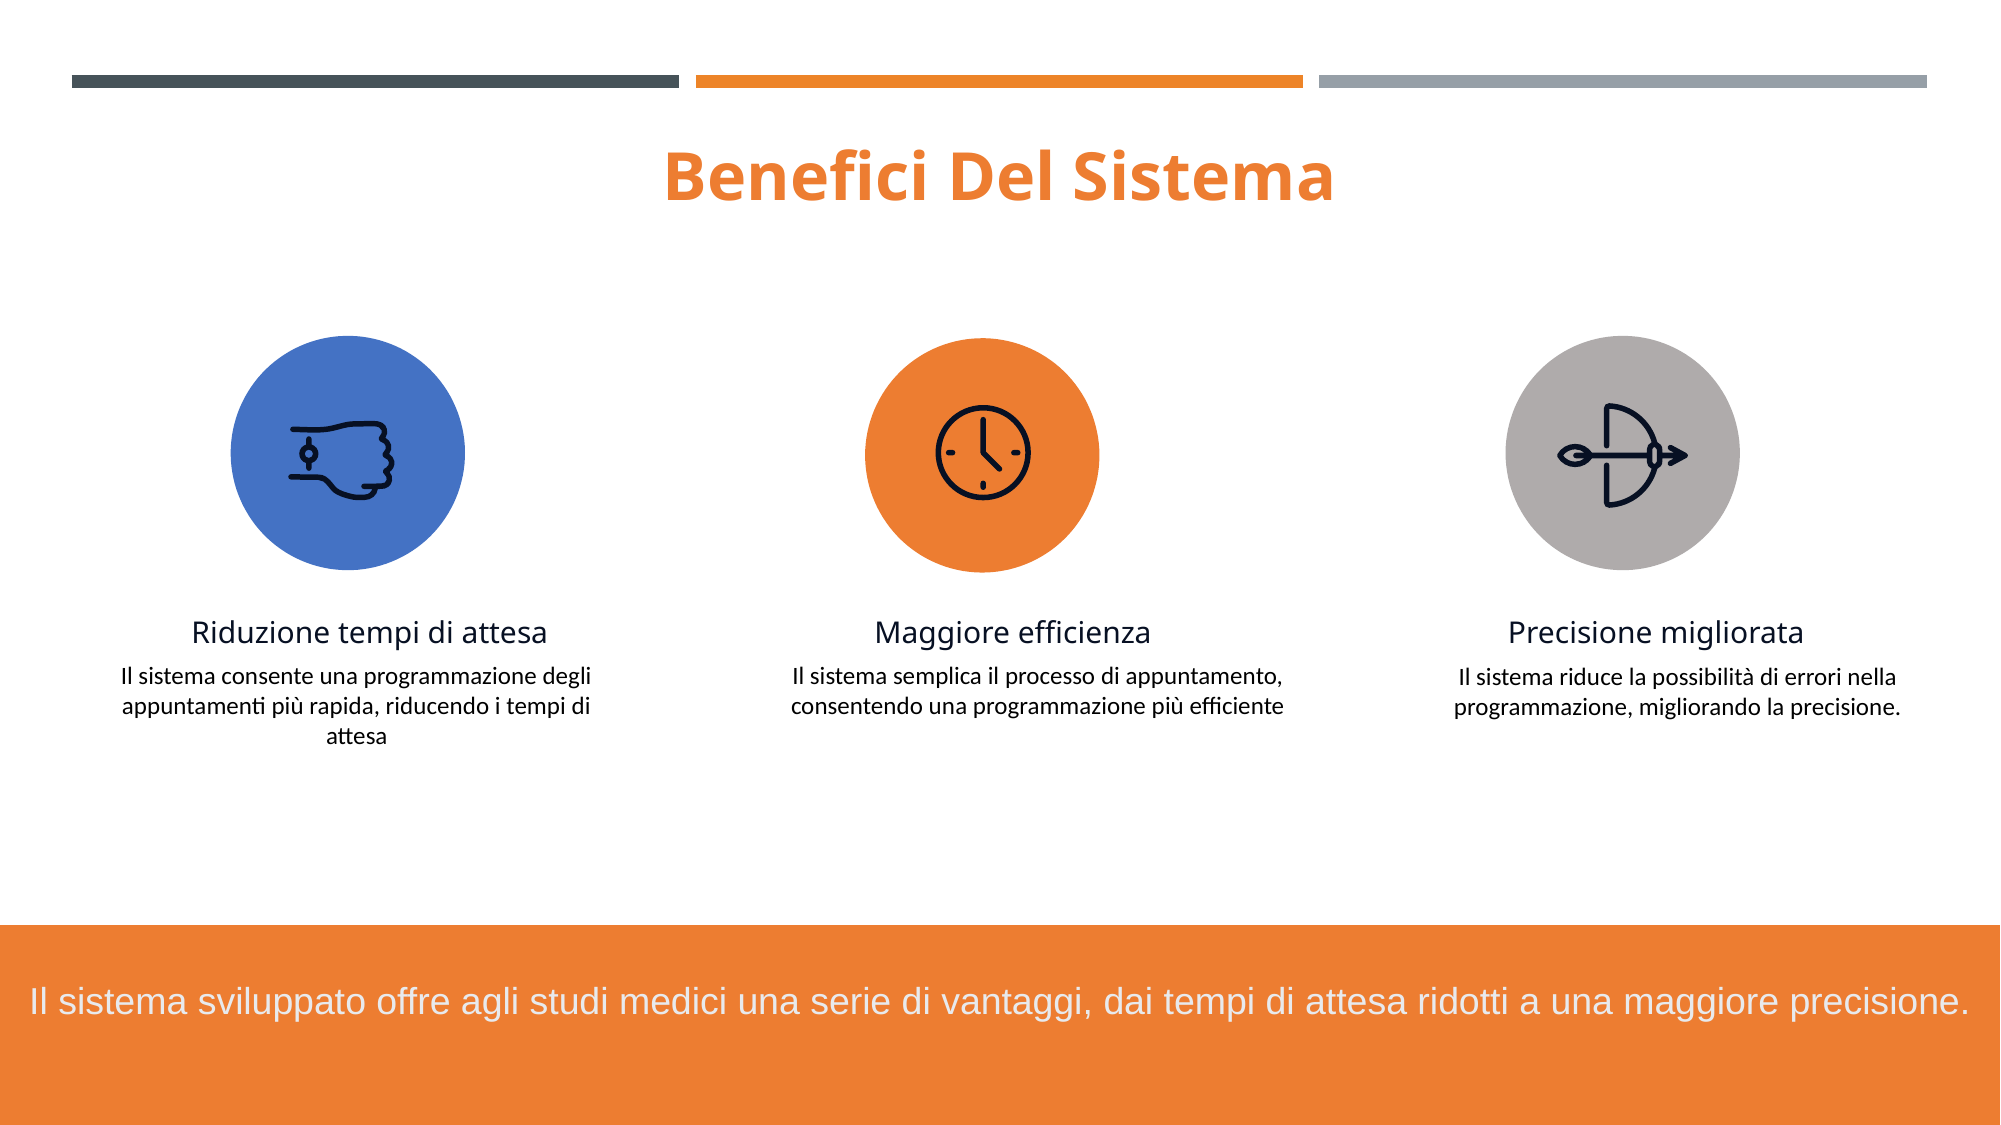

Benefici Del Sistema
Riduzione tempi di attesa
Maggiore efficienza
Precisione migliorata
Il sistema consente una programmazione degli appuntamenti più rapida, riducendo i tempi di attesa
Il sistema semplica il processo di appuntamento, consentendo una programmazione più efficiente
Il sistema riduce la possibilità di errori nella programmazione, migliorando la precisione.
Il sistema sviluppato offre agli studi medici una serie di vantaggi, dai tempi di attesa ridotti a una maggiore precisione.